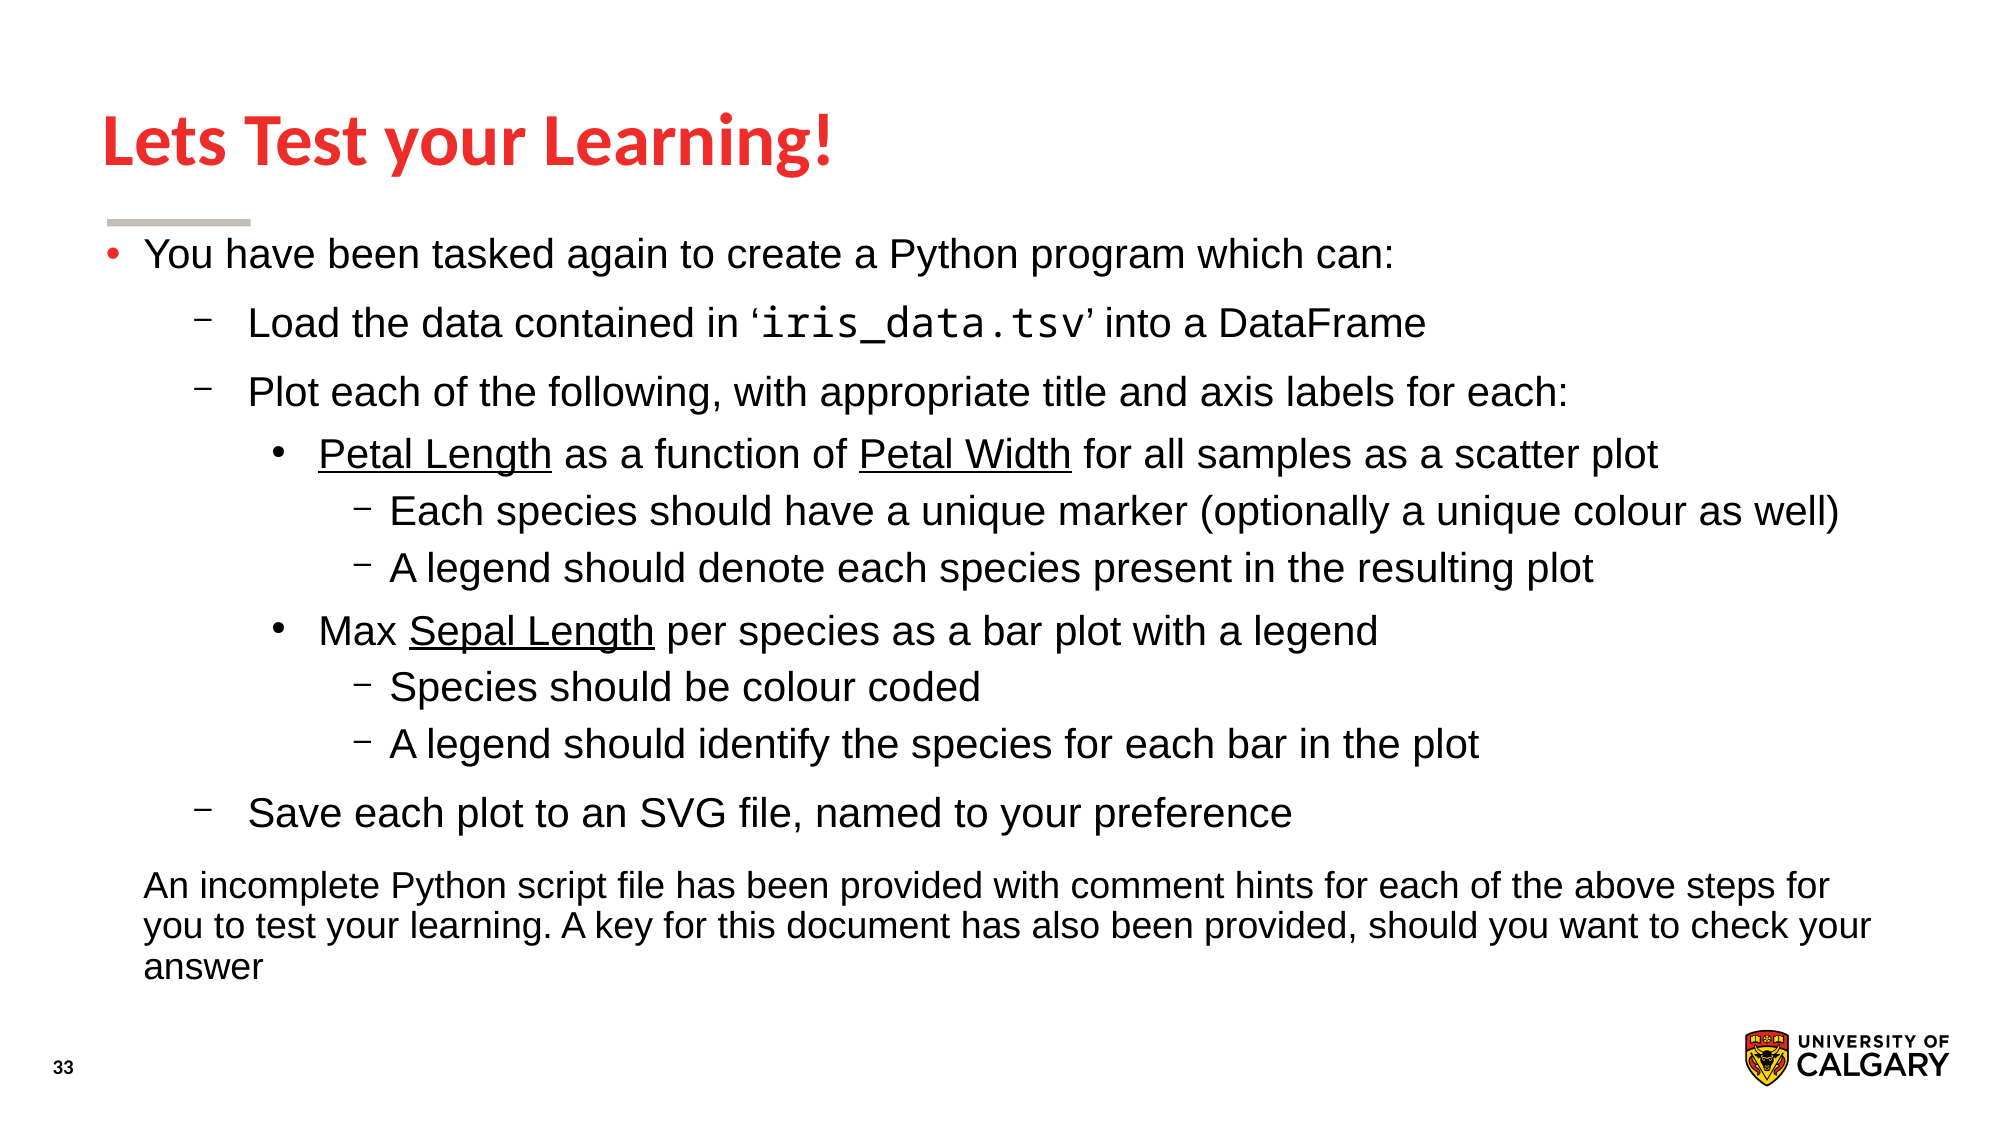

# Lets Test your Learning!
You have been tasked again to create a Python program which can:
Load the data contained in ‘iris_data.tsv’ into a DataFrame
Plot each of the following, with appropriate title and axis labels for each:
Petal Length as a function of Petal Width for all samples as a scatter plot
Each species should have a unique marker (optionally a unique colour as well)
A legend should denote each species present in the resulting plot
Max Sepal Length per species as a bar plot with a legend
Species should be colour coded
A legend should identify the species for each bar in the plot
Save each plot to an SVG file, named to your preference
An incomplete Python script file has been provided with comment hints for each of the above steps for you to test your learning. A key for this document has also been provided, should you want to check your answer